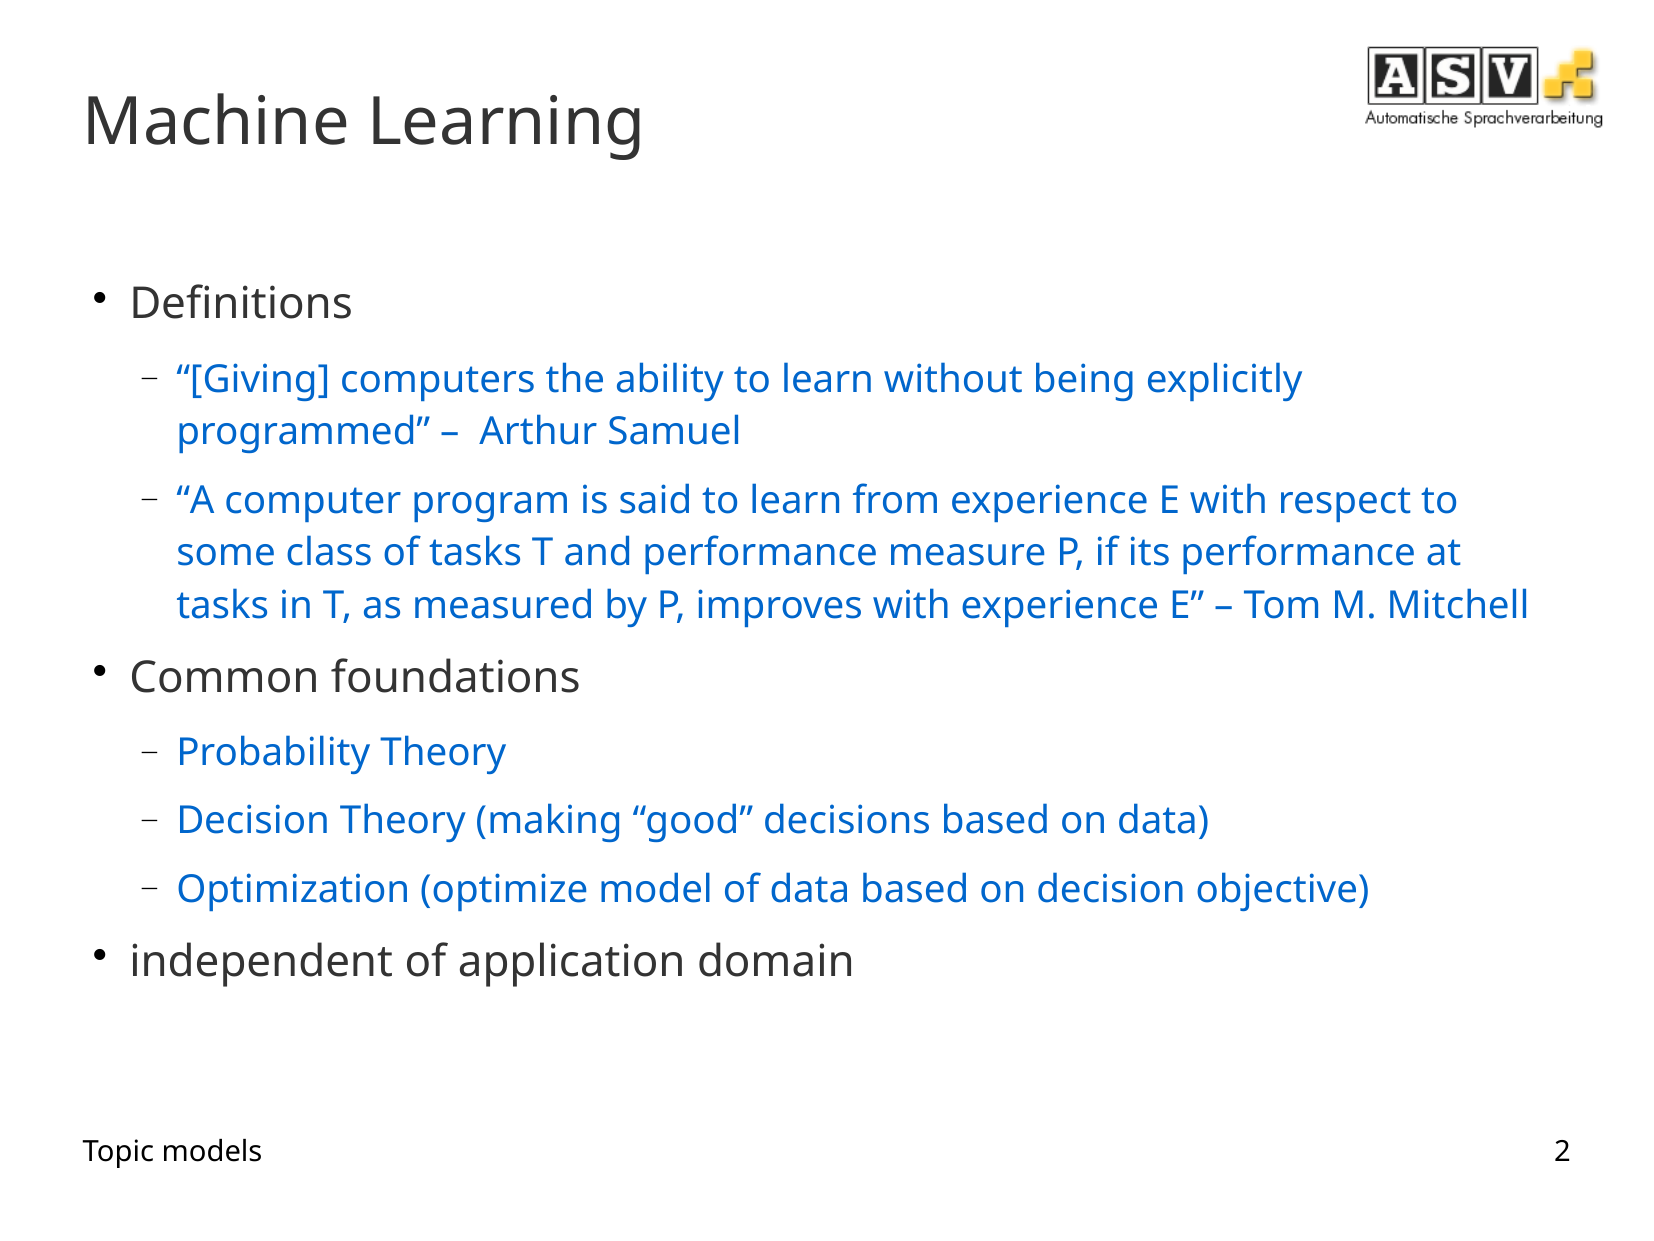

# Machine Learning
Definitions
“[Giving] computers the ability to learn without being explicitly programmed” – Arthur Samuel
“A computer program is said to learn from experience E with respect to some class of tasks T and performance measure P, if its performance at tasks in T, as measured by P, improves with experience E” – Tom M. Mitchell
Common foundations
Probability Theory
Decision Theory (making “good” decisions based on data)
Optimization (optimize model of data based on decision objective)
independent of application domain
Topic models
2